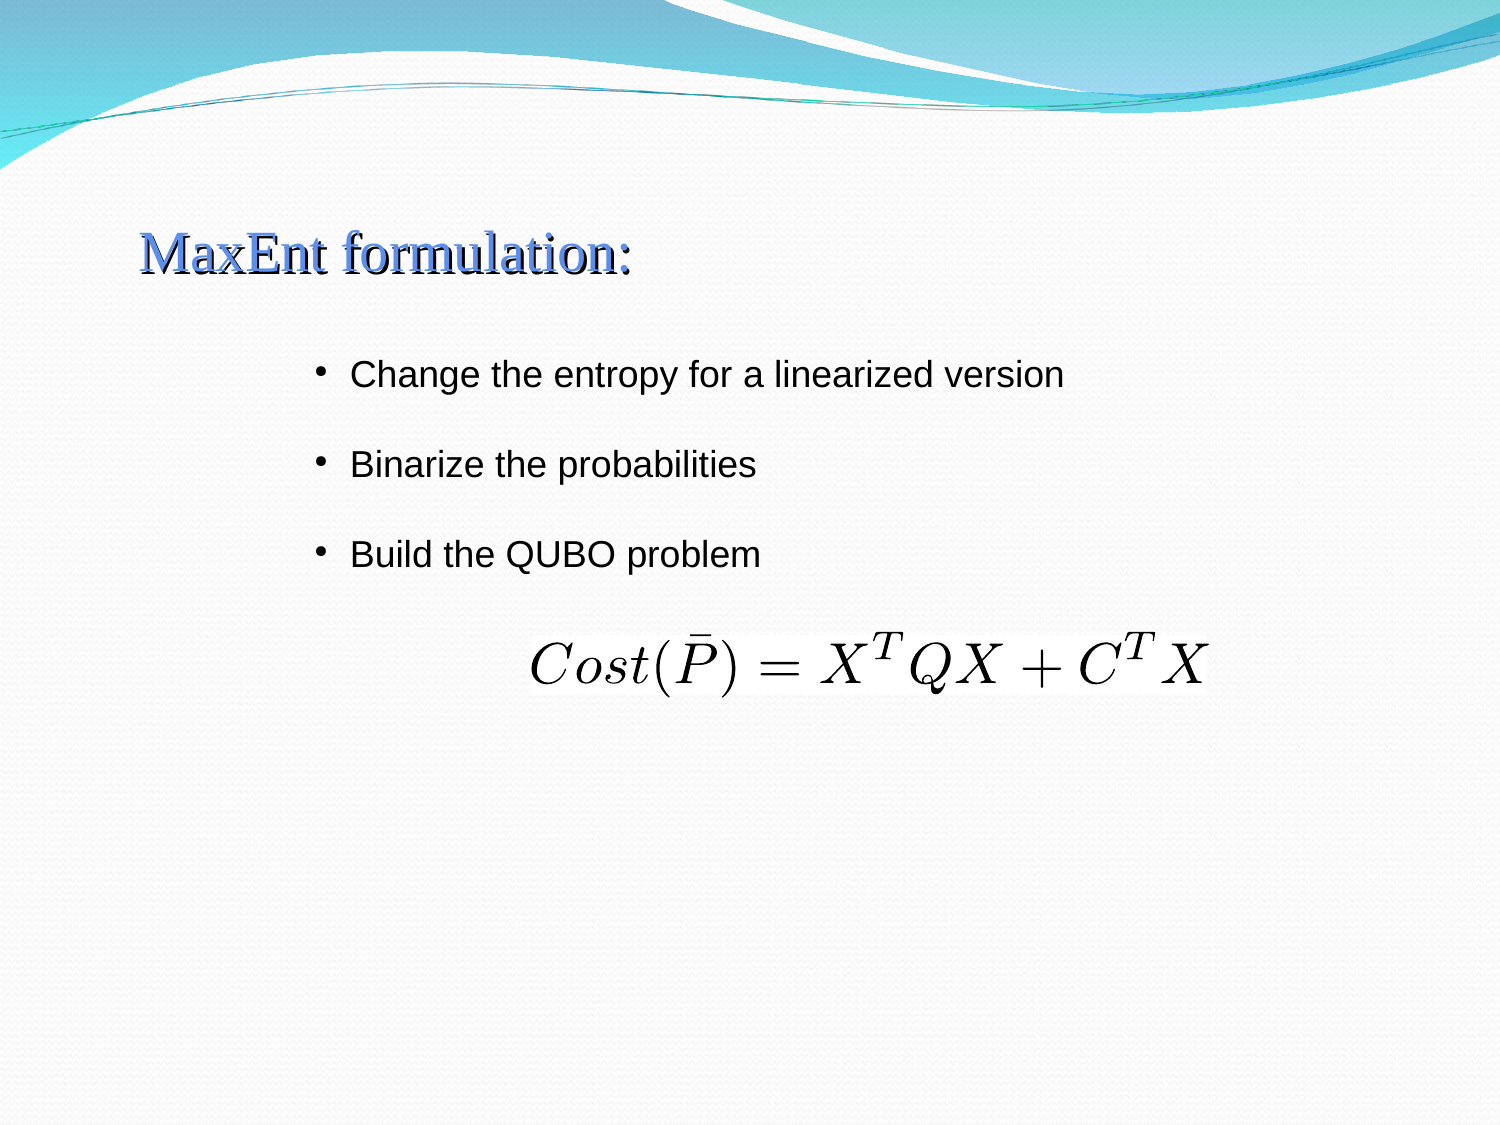

MaxEnt formulation:
Change the entropy for a linearized version
Binarize the probabilities
Build the QUBO problem